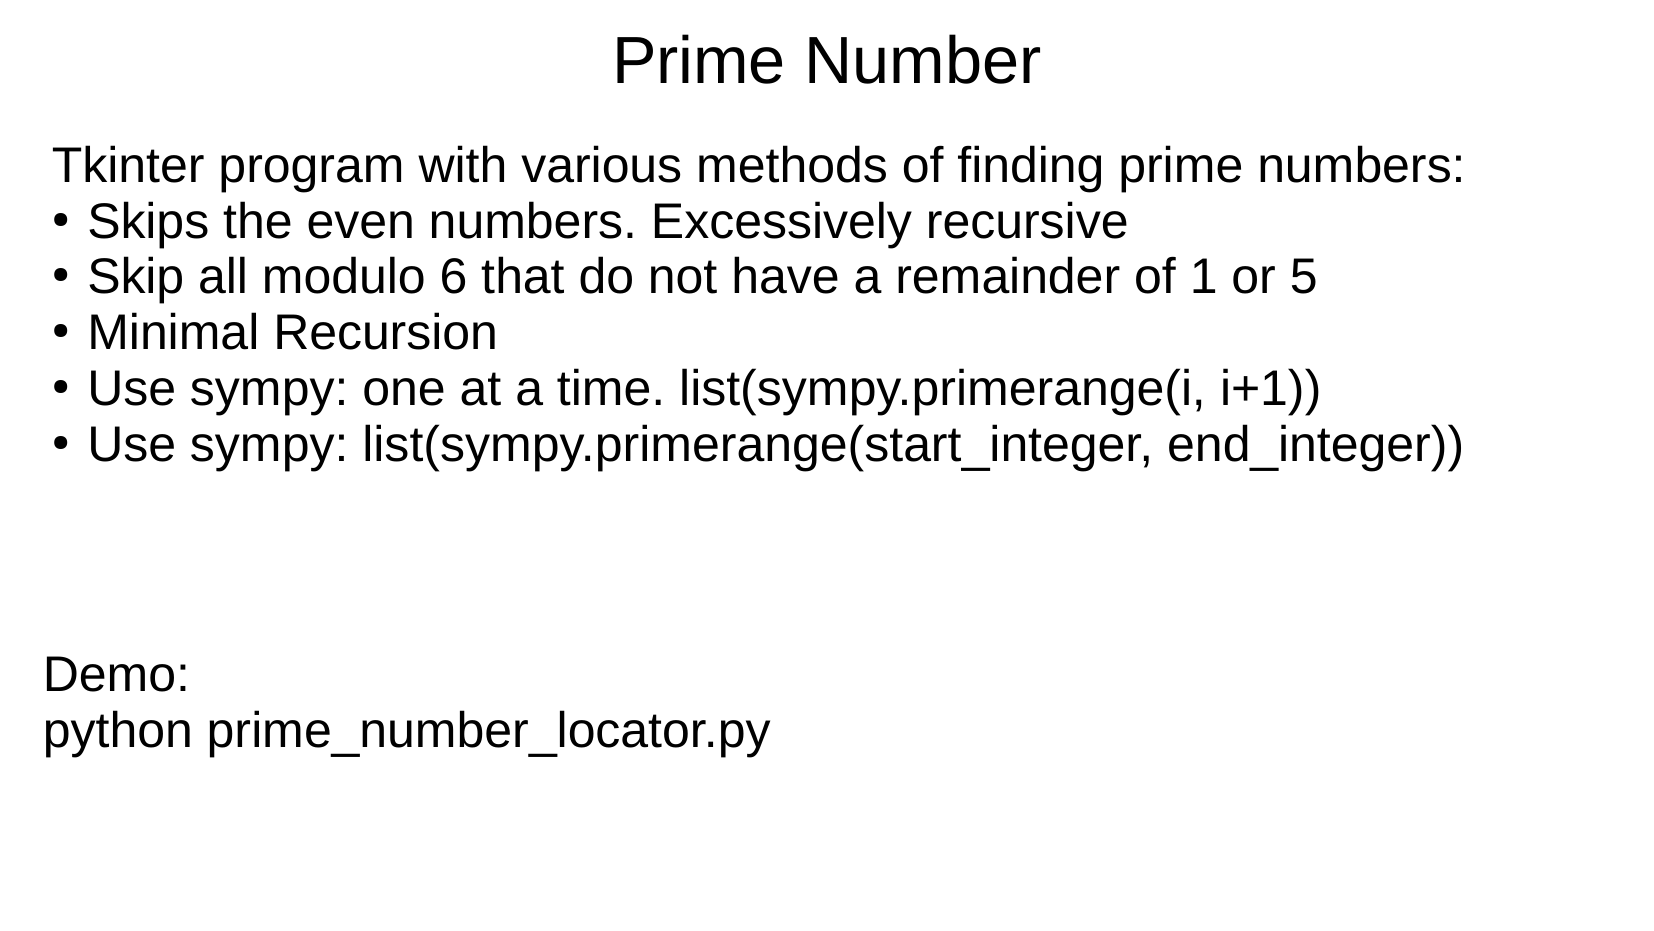

# Prime Number
Tkinter program with various methods of finding prime numbers:
Skips the even numbers. Excessively recursive
Skip all modulo 6 that do not have a remainder of 1 or 5
Minimal Recursion
Use sympy: one at a time. list(sympy.primerange(i, i+1))
Use sympy: list(sympy.primerange(start_integer, end_integer))
Demo:
python prime_number_locator.py